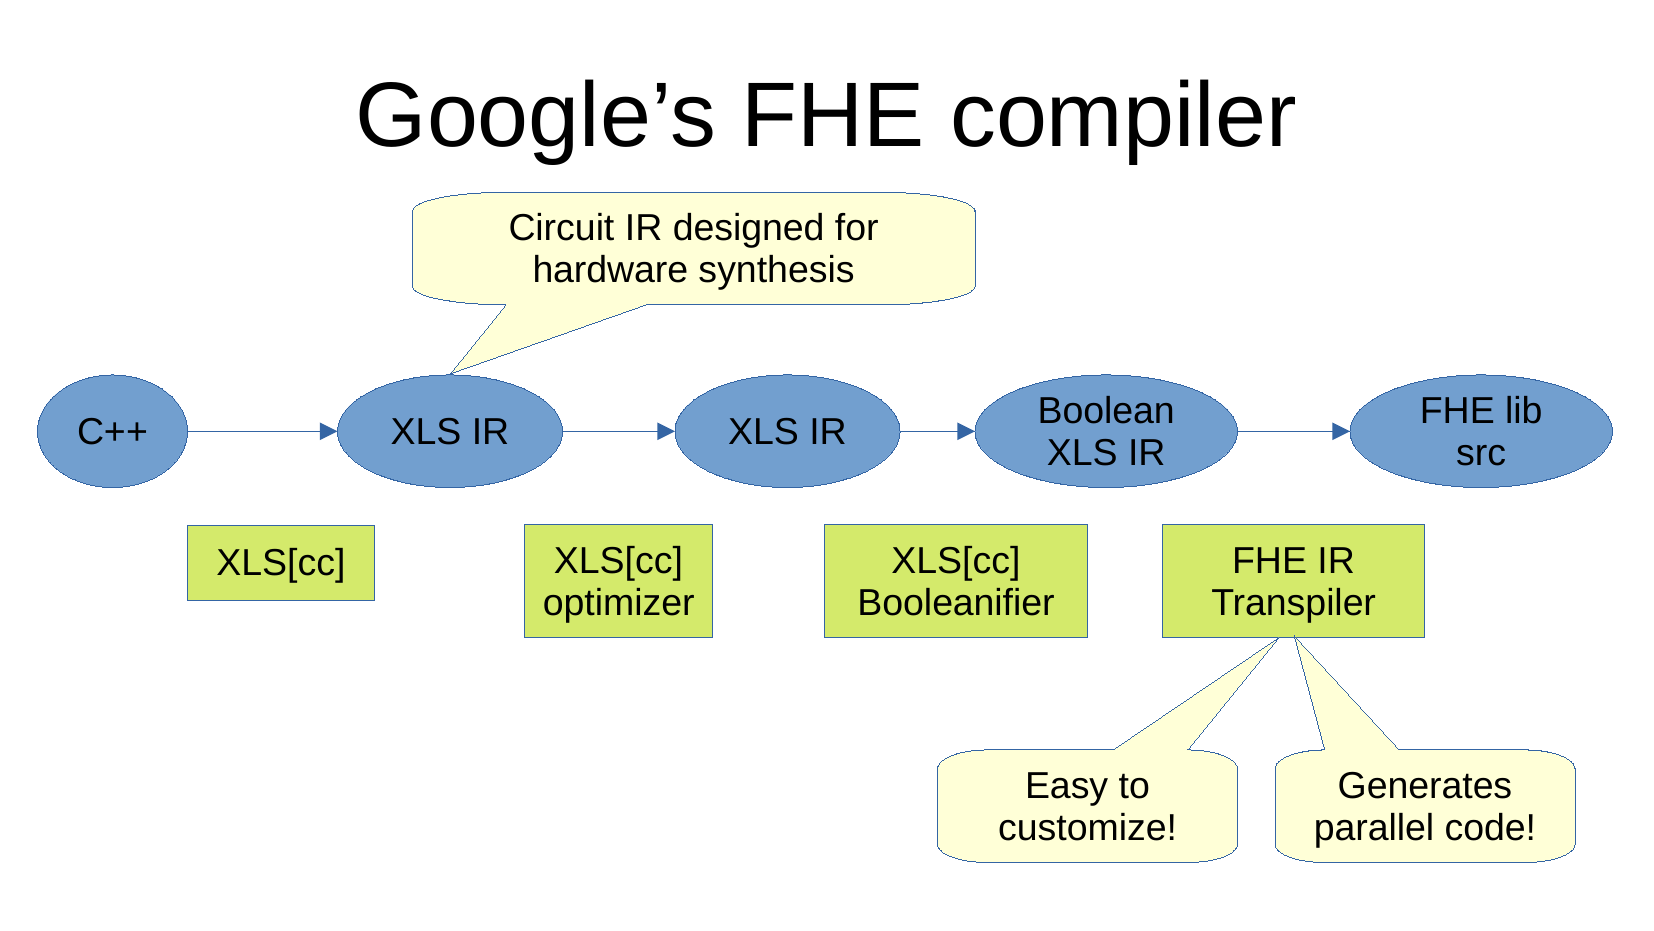

# Google’s FHE compiler
Circuit IR designed for hardware synthesis
C++
XLS IR
XLS IR
Boolean
XLS IR
FHE lib src
XLS[cc]
XLS[cc]
optimizer
XLS[cc]
Booleanifier
FHE IR
Transpiler
Easy to customize!
Generates parallel code!